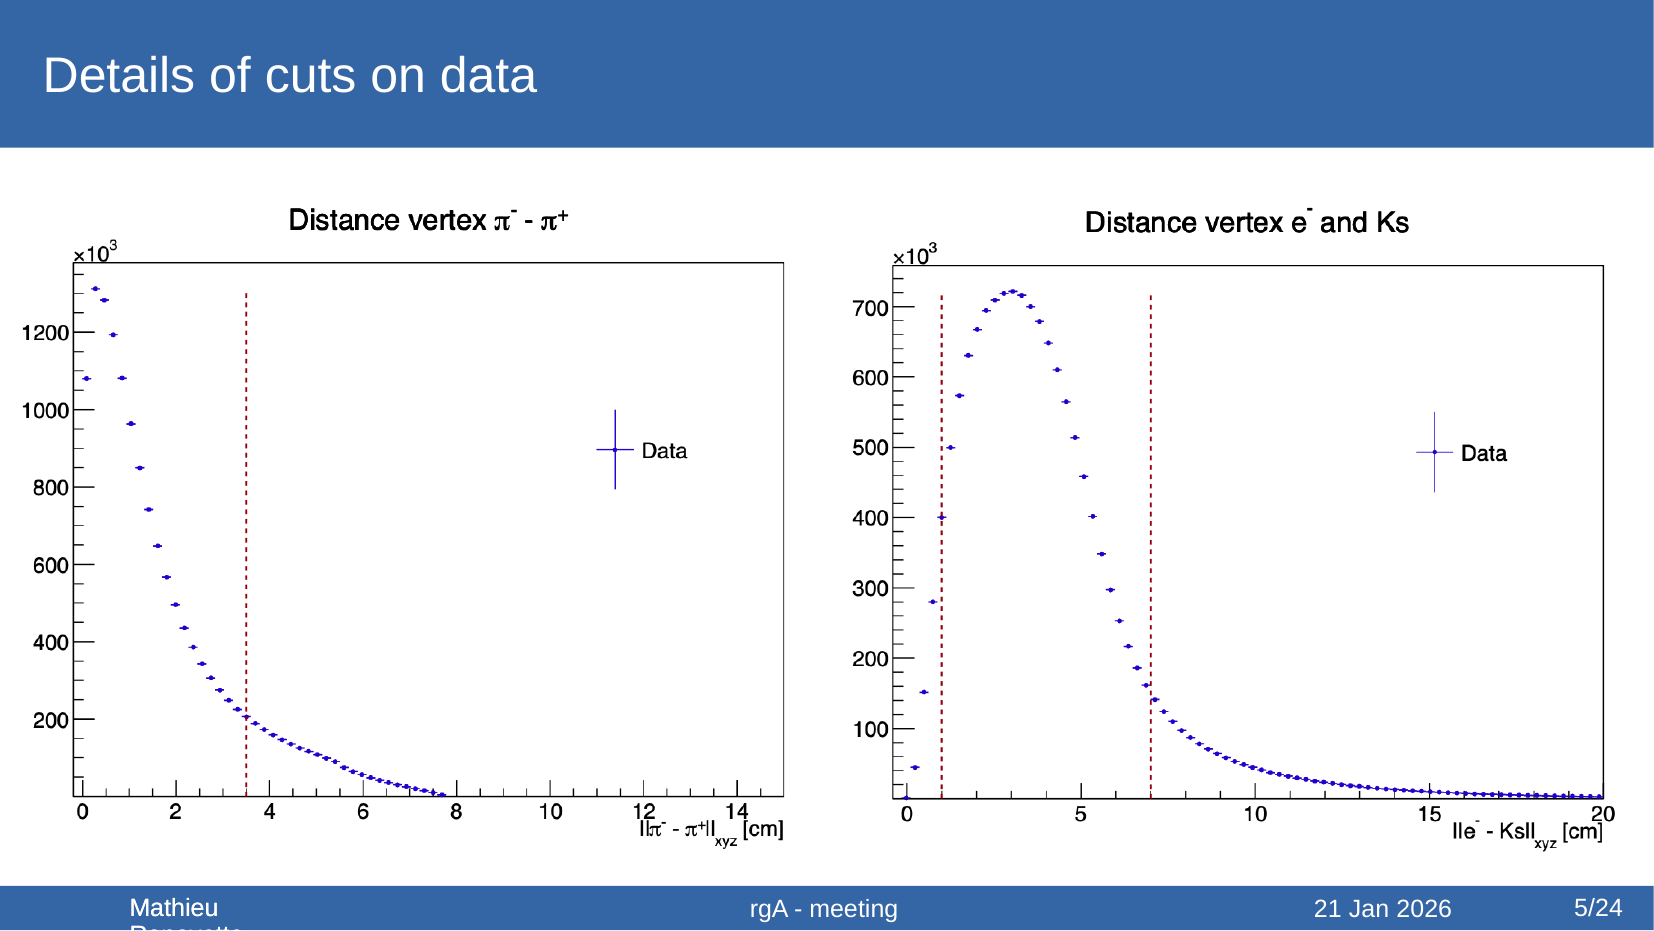

Details of cuts on data
Mathieu Ronayette
5/24
Mathieu Ronayette
rgA - meeting
21 Jan 2026